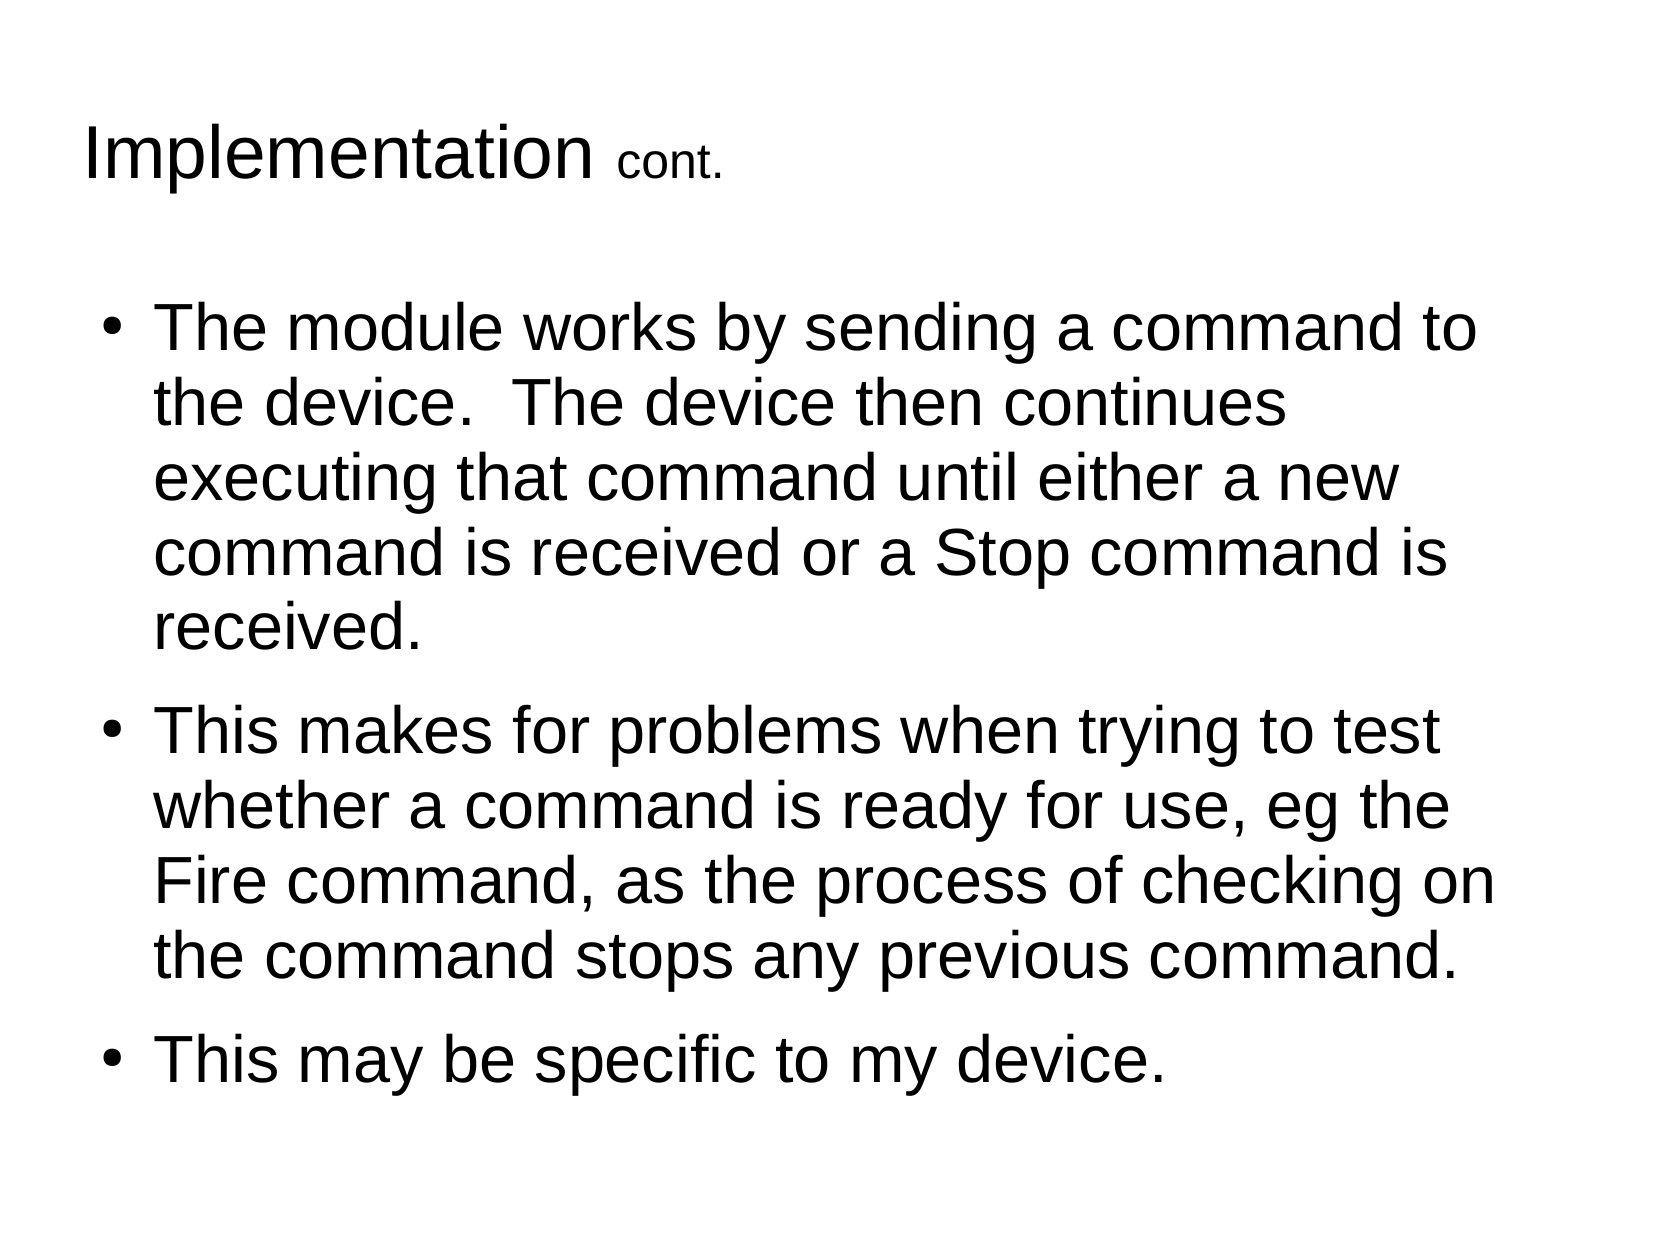

# Implementation cont.
The module works by sending a command to the device. The device then continues executing that command until either a new command is received or a Stop command is received.
This makes for problems when trying to test whether a command is ready for use, eg the Fire command, as the process of checking on the command stops any previous command.
This may be specific to my device.